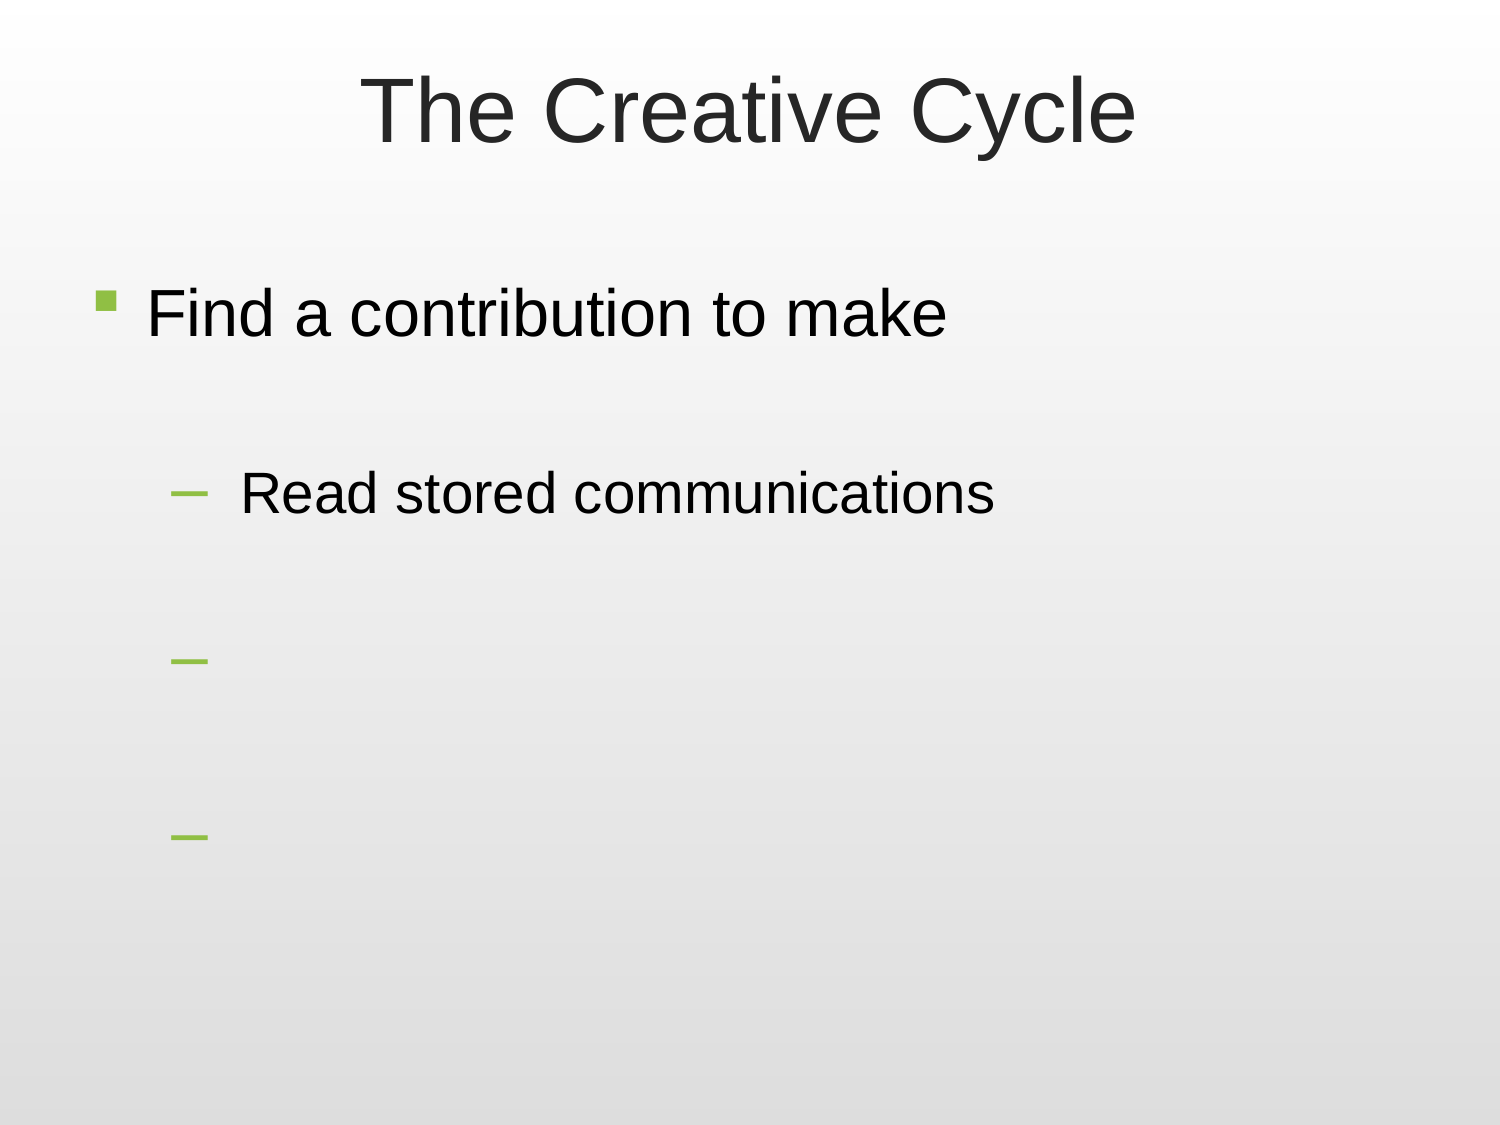

# The Creative Cycle
Find a contribution to make
Read stored communications